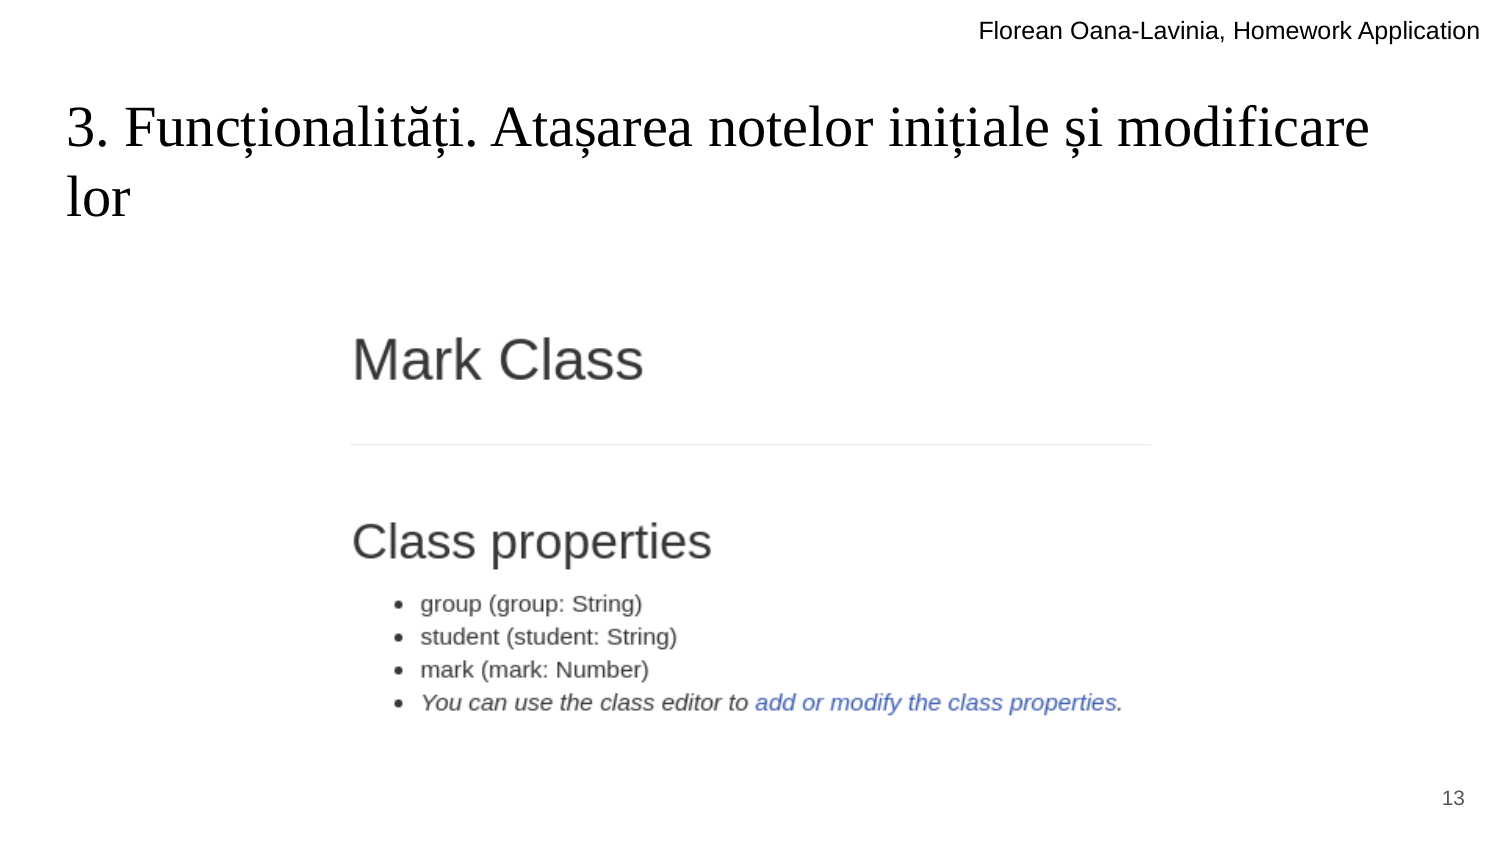

Florean Oana-Lavinia, Homework Application
# 3. Funcționalități. Atașarea notelor inițiale și modificare lor